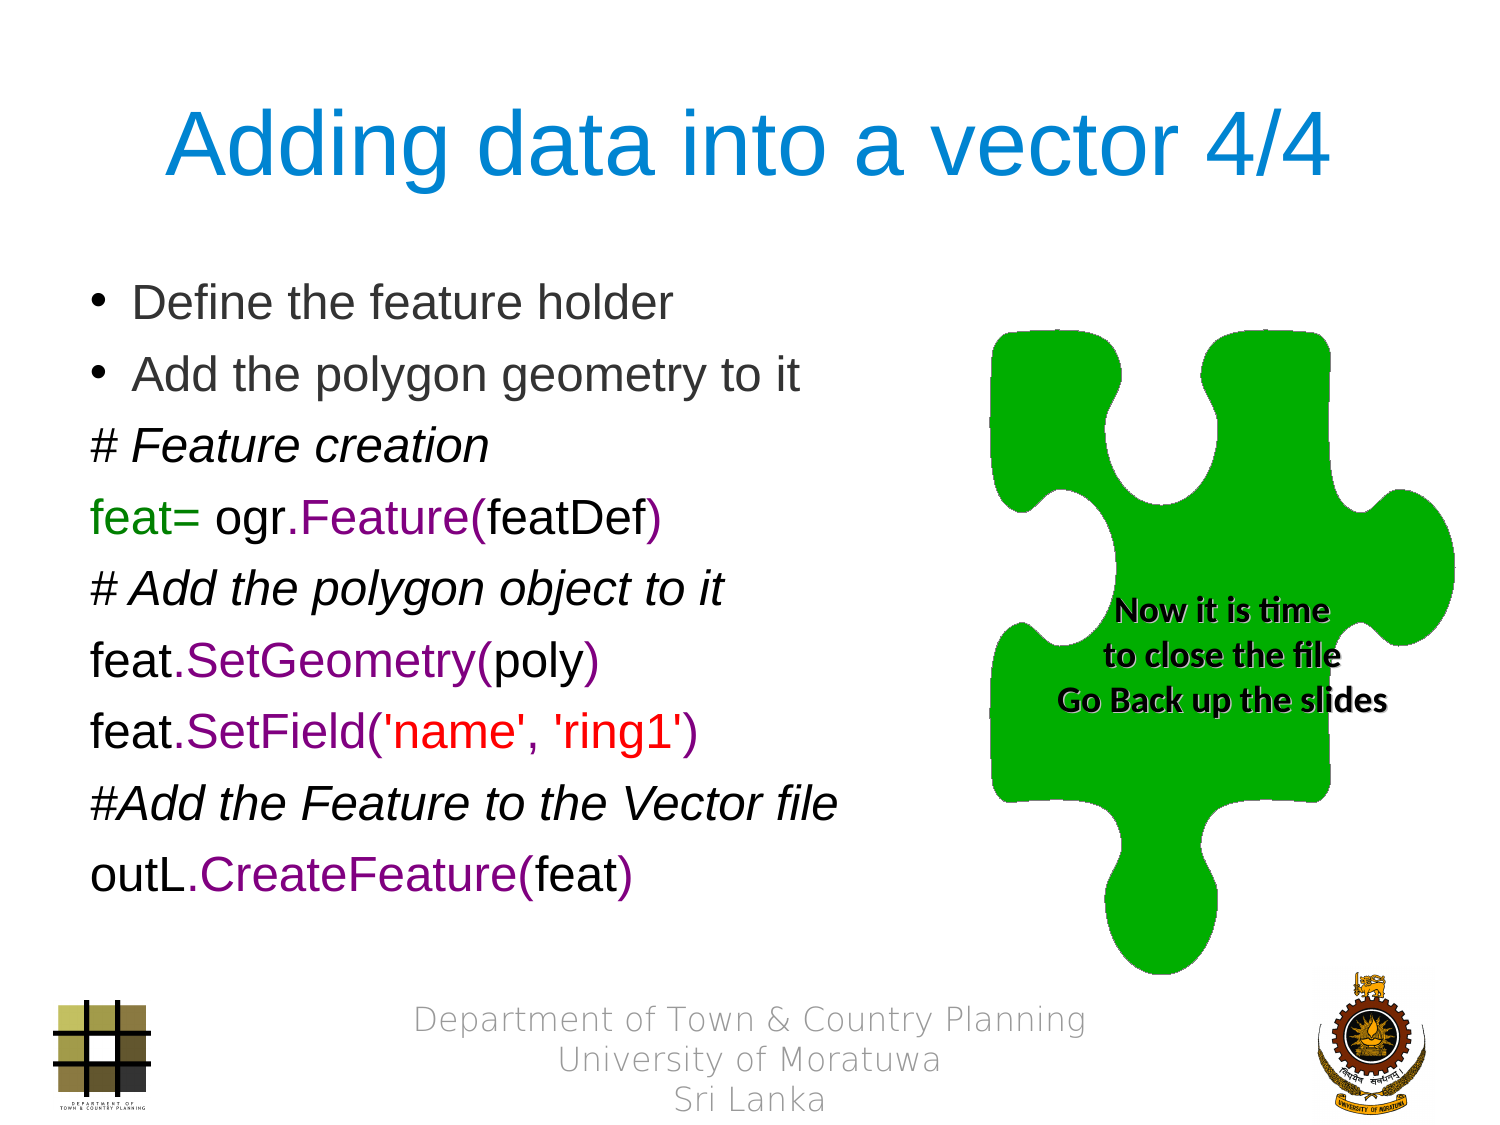

# Adding data into a vector 4/4
Define the feature holder
Add the polygon geometry to it
# Feature creation
feat= ogr.Feature(featDef)
# Add the polygon object to it
feat.SetGeometry(poly)
feat.SetField('name', 'ring1')
#Add the Feature to the Vector file
outL.CreateFeature(feat)
Now it is time
to close the file
Go Back up the slides